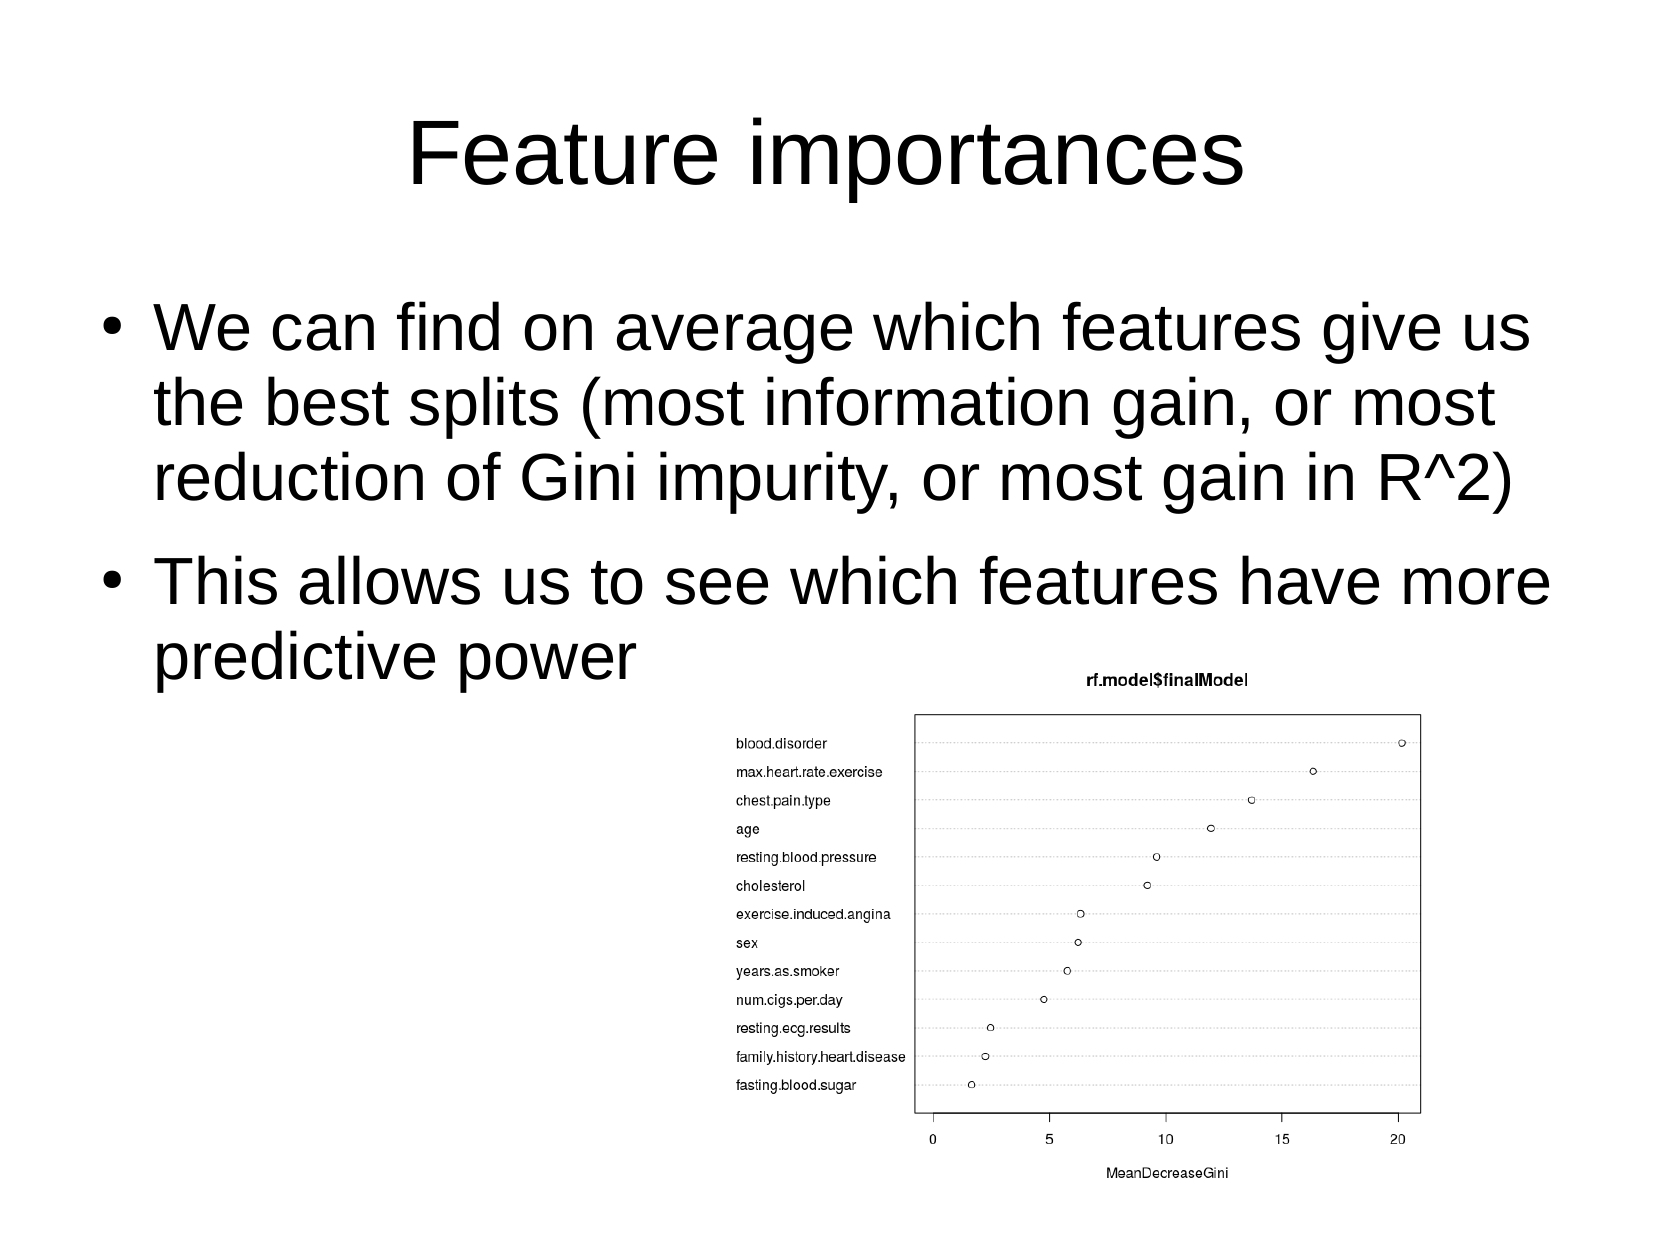

# Feature importances
We can find on average which features give us the best splits (most information gain, or most reduction of Gini impurity, or most gain in R^2)
This allows us to see which features have more predictive power